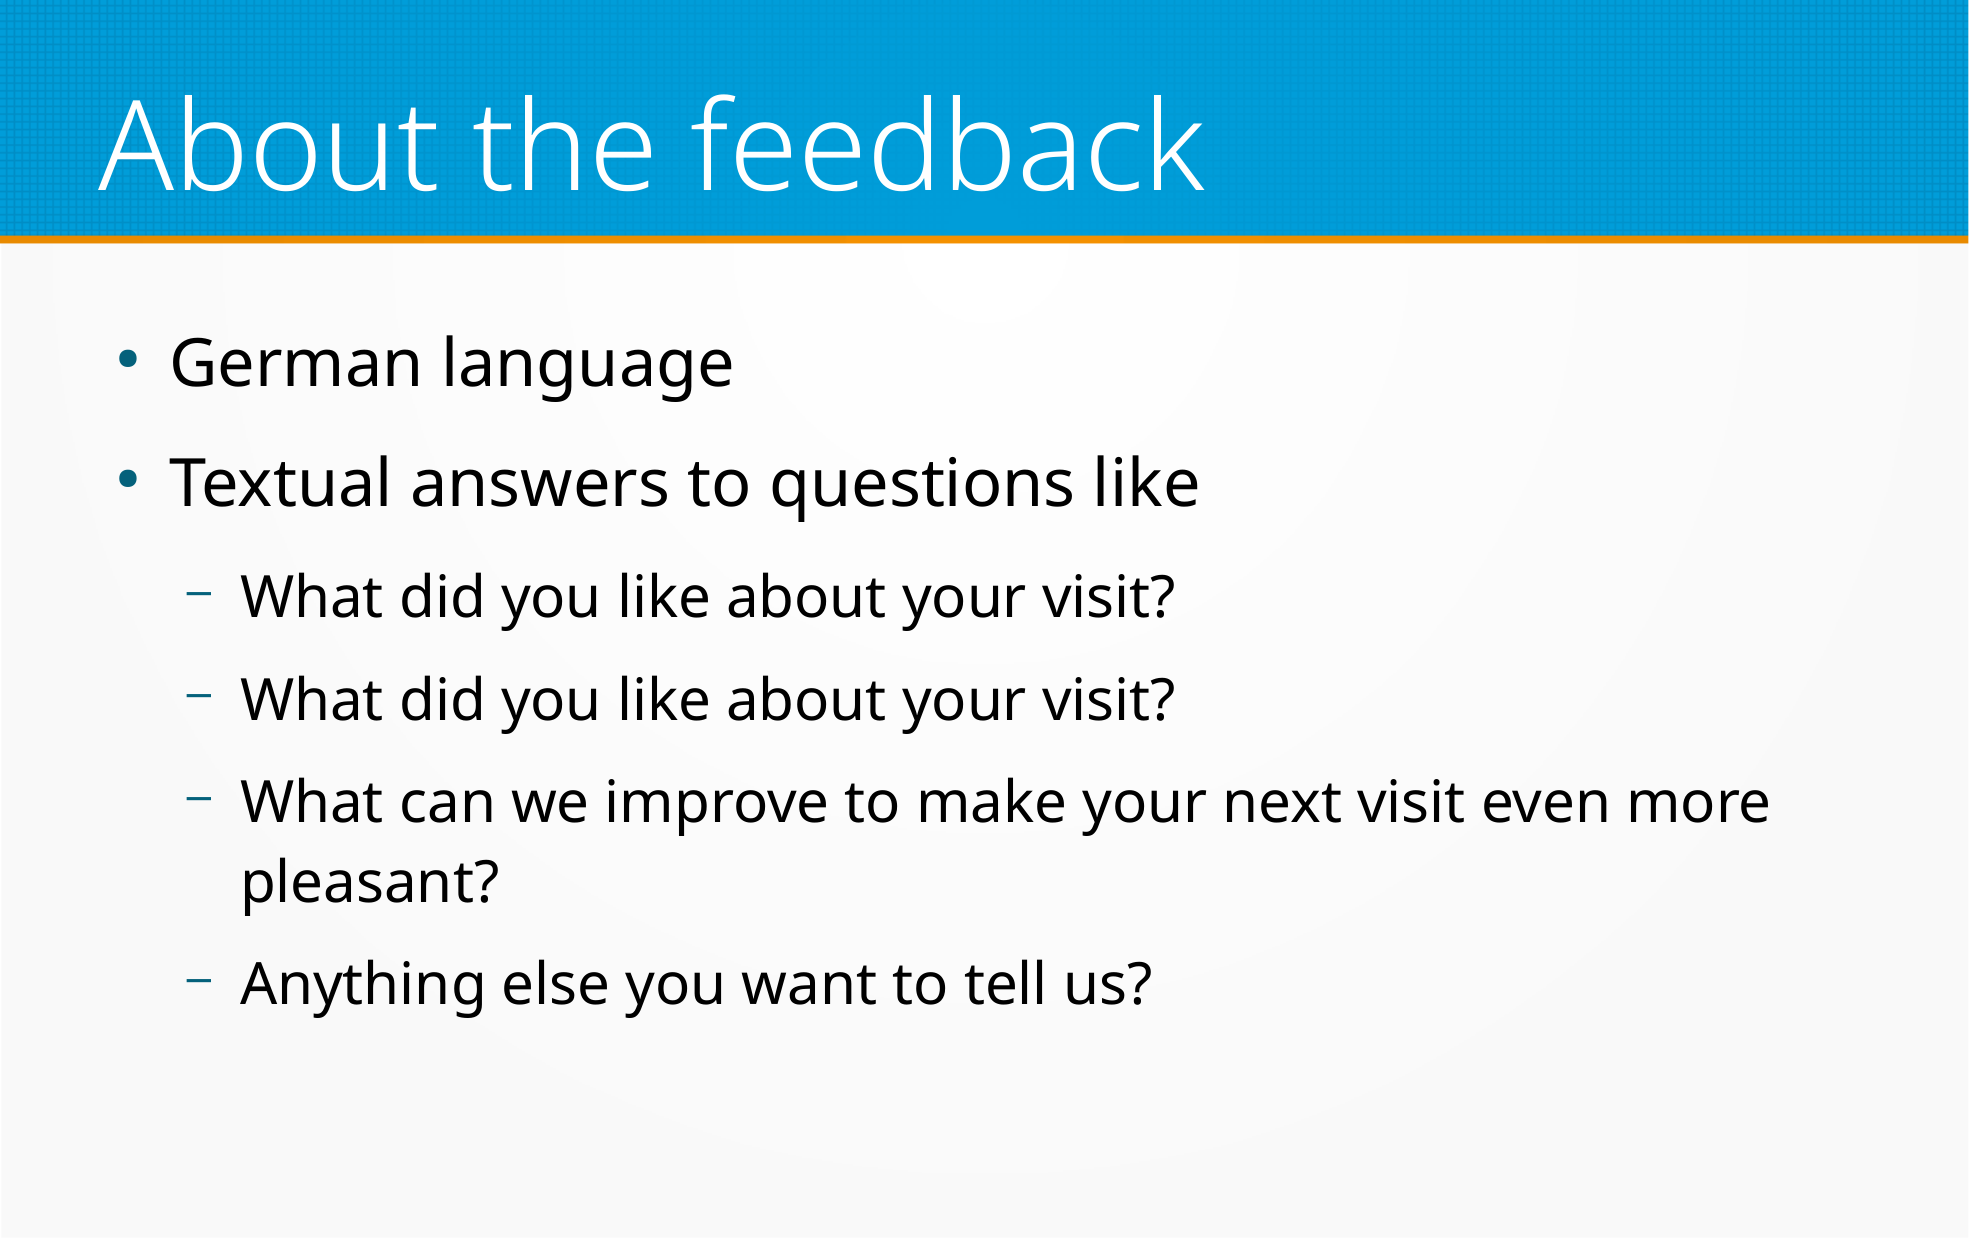

# About the feedback
German language
Textual answers to questions like
What did you like about your visit?
What did you like about your visit?
What can we improve to make your next visit even more pleasant?
Anything else you want to tell us?